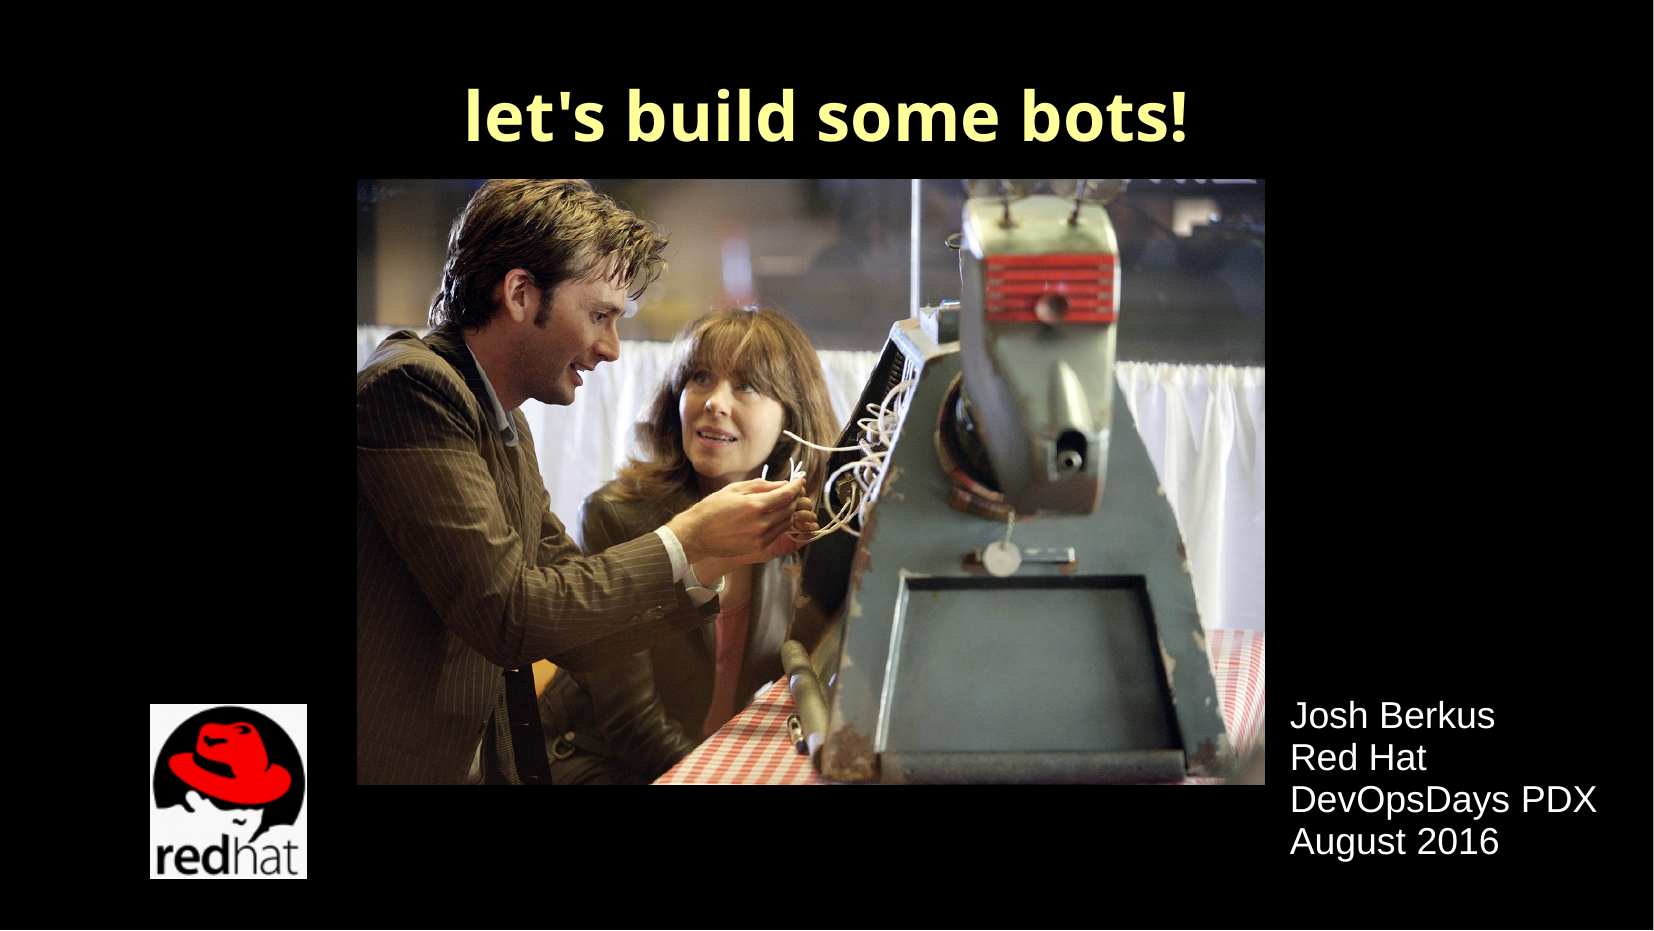

# let's build some bots!
Josh Berkus
Red Hat
DevOpsDays PDX
August 2016